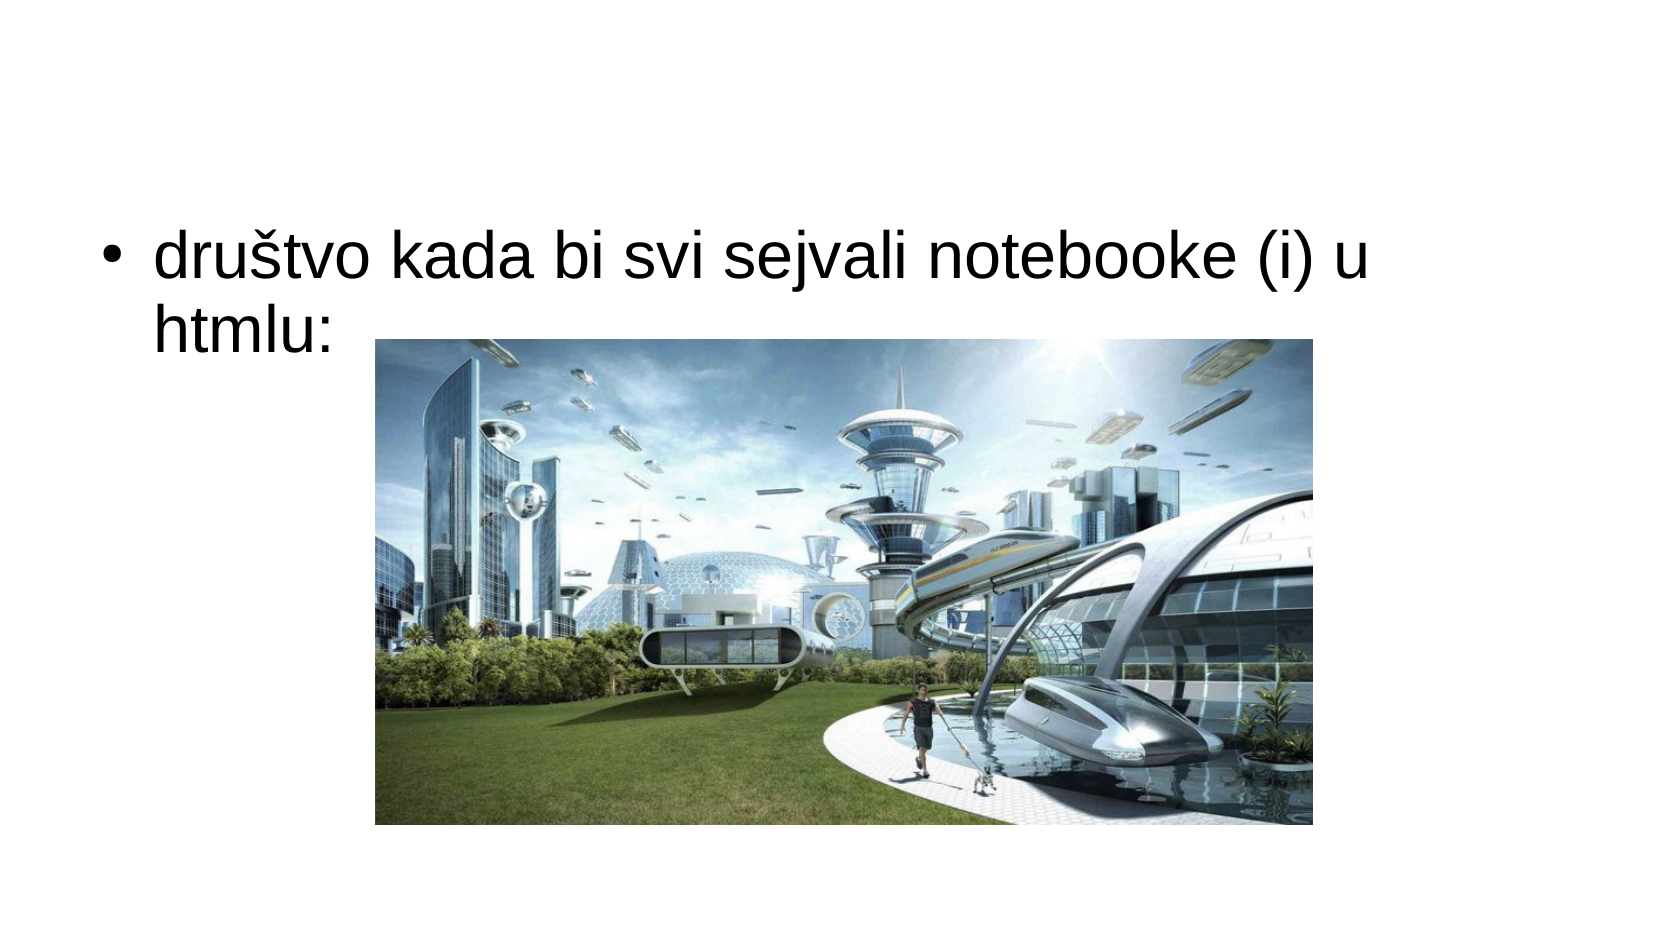

#
društvo kada bi svi sejvali notebooke (i) u htmlu: